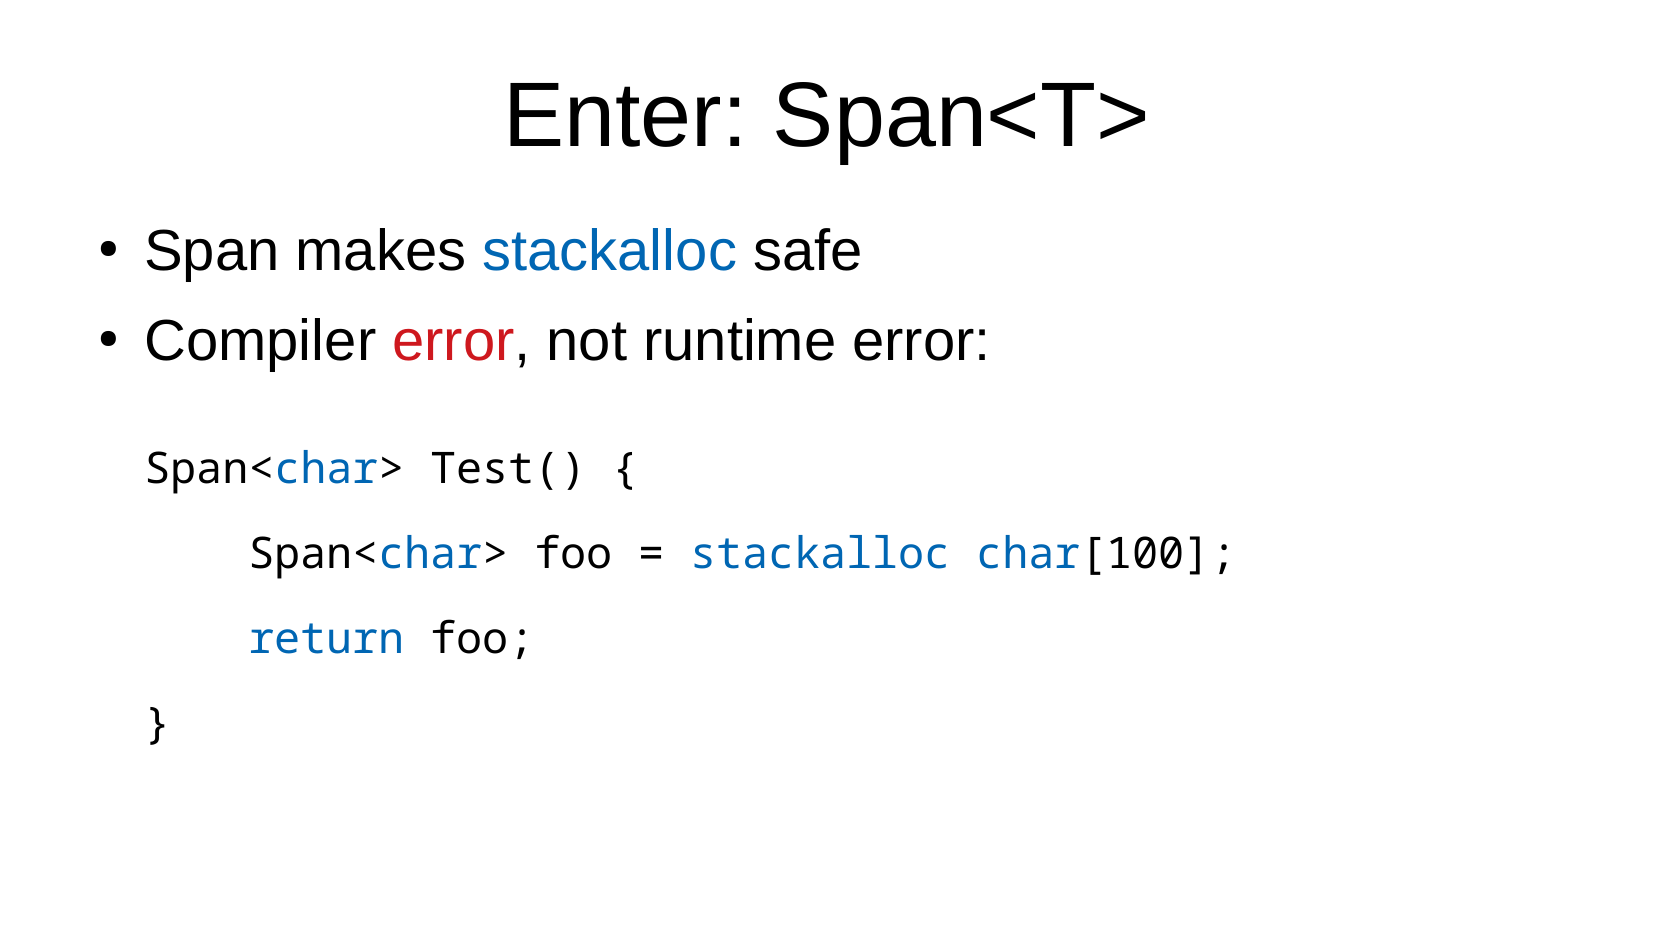

# Enter: Span<T>
Span makes stackalloc safe
Compiler error, not runtime error:
Span<char> Test() {
 Span<char> foo = stackalloc char[100];
 return foo;
}